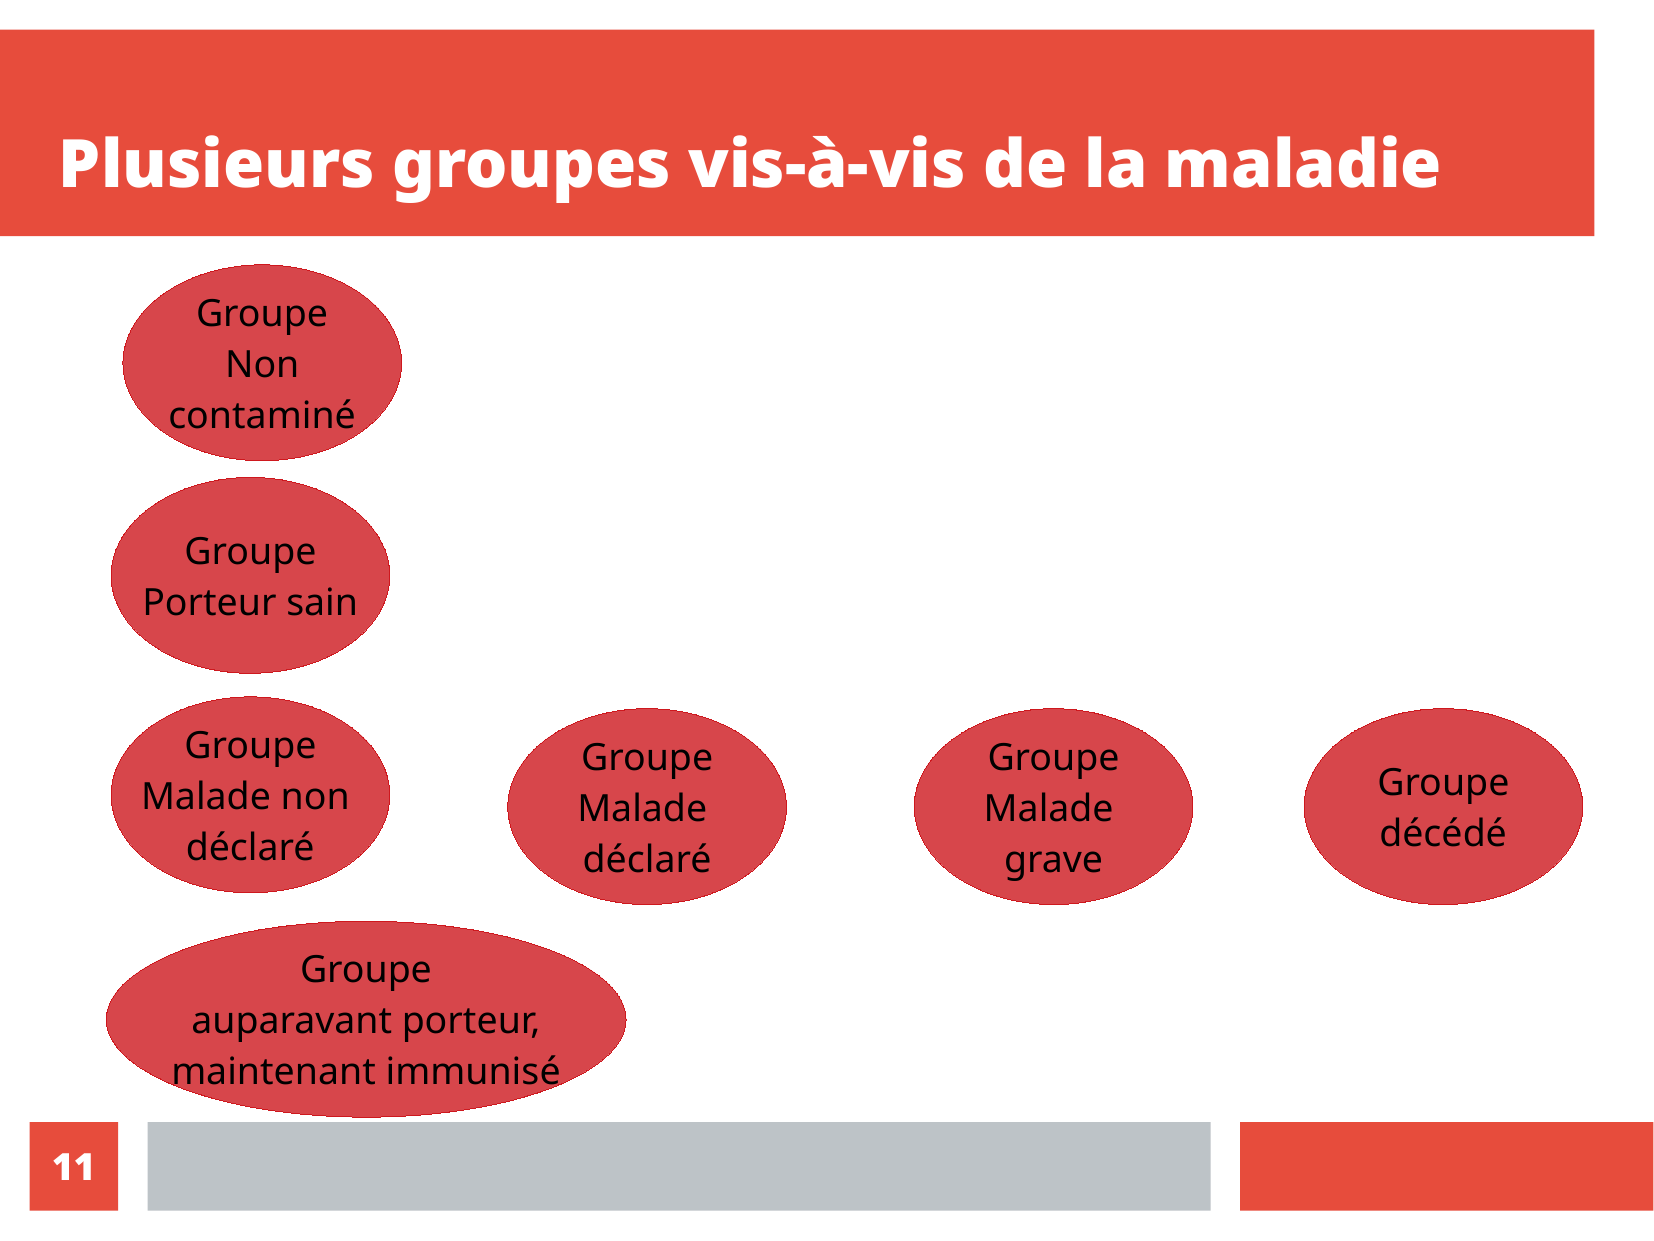

# Plusieurs groupes vis-à-vis de la maladie
Groupe
Non
contaminé
Groupe
Porteur sain
Groupe
Malade non
déclaré
Groupe
Malade
déclaré
Groupe
Malade
grave
Groupe
décédé
Groupe
auparavant porteur,
maintenant immunisé
11